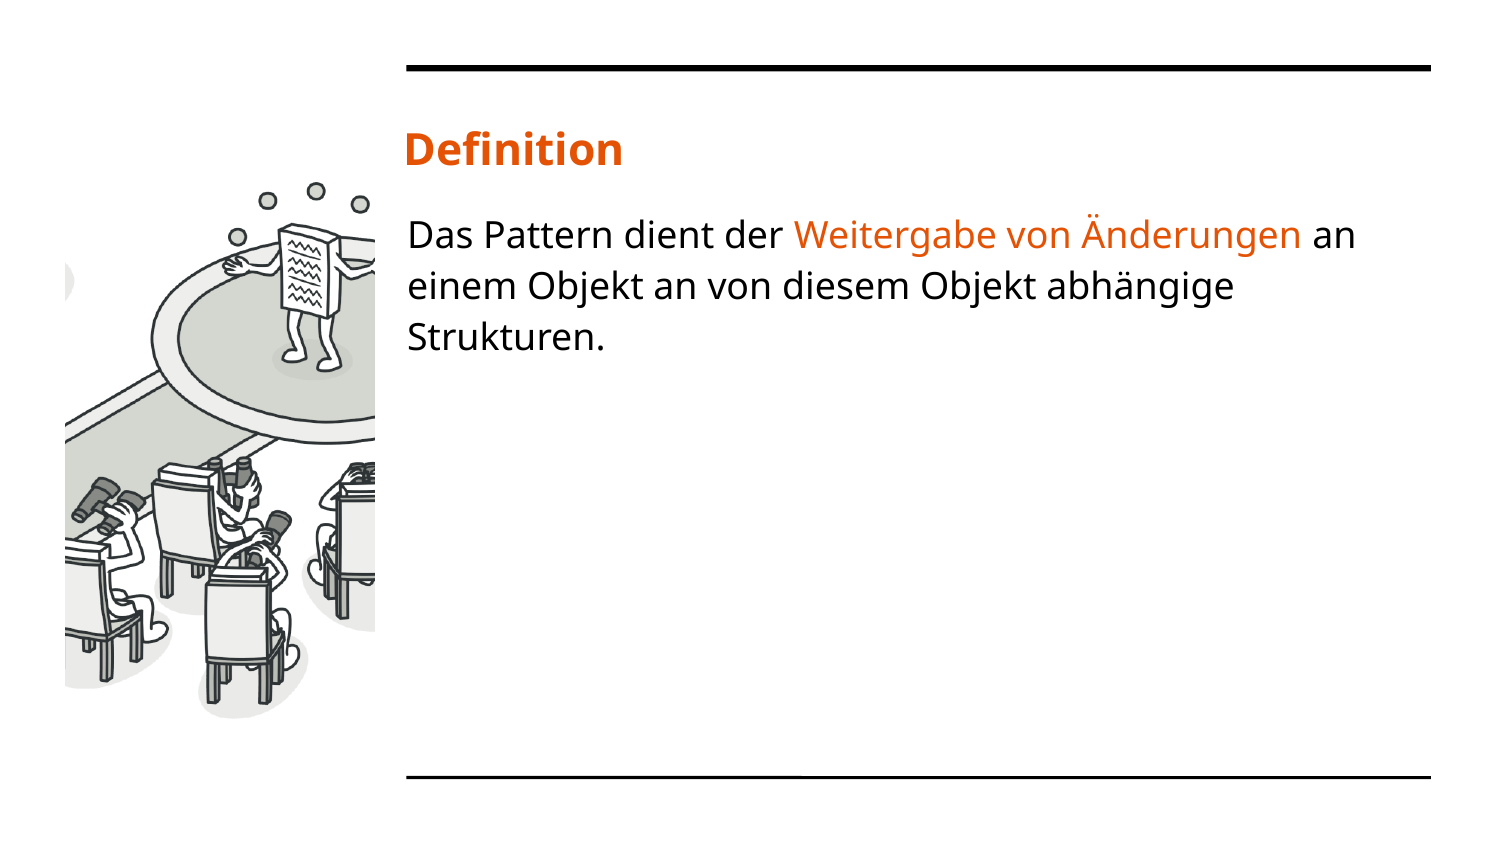

# Definition
Das Pattern dient der Weitergabe von Änderungen an einem Objekt an von diesem Objekt abhängige Strukturen.